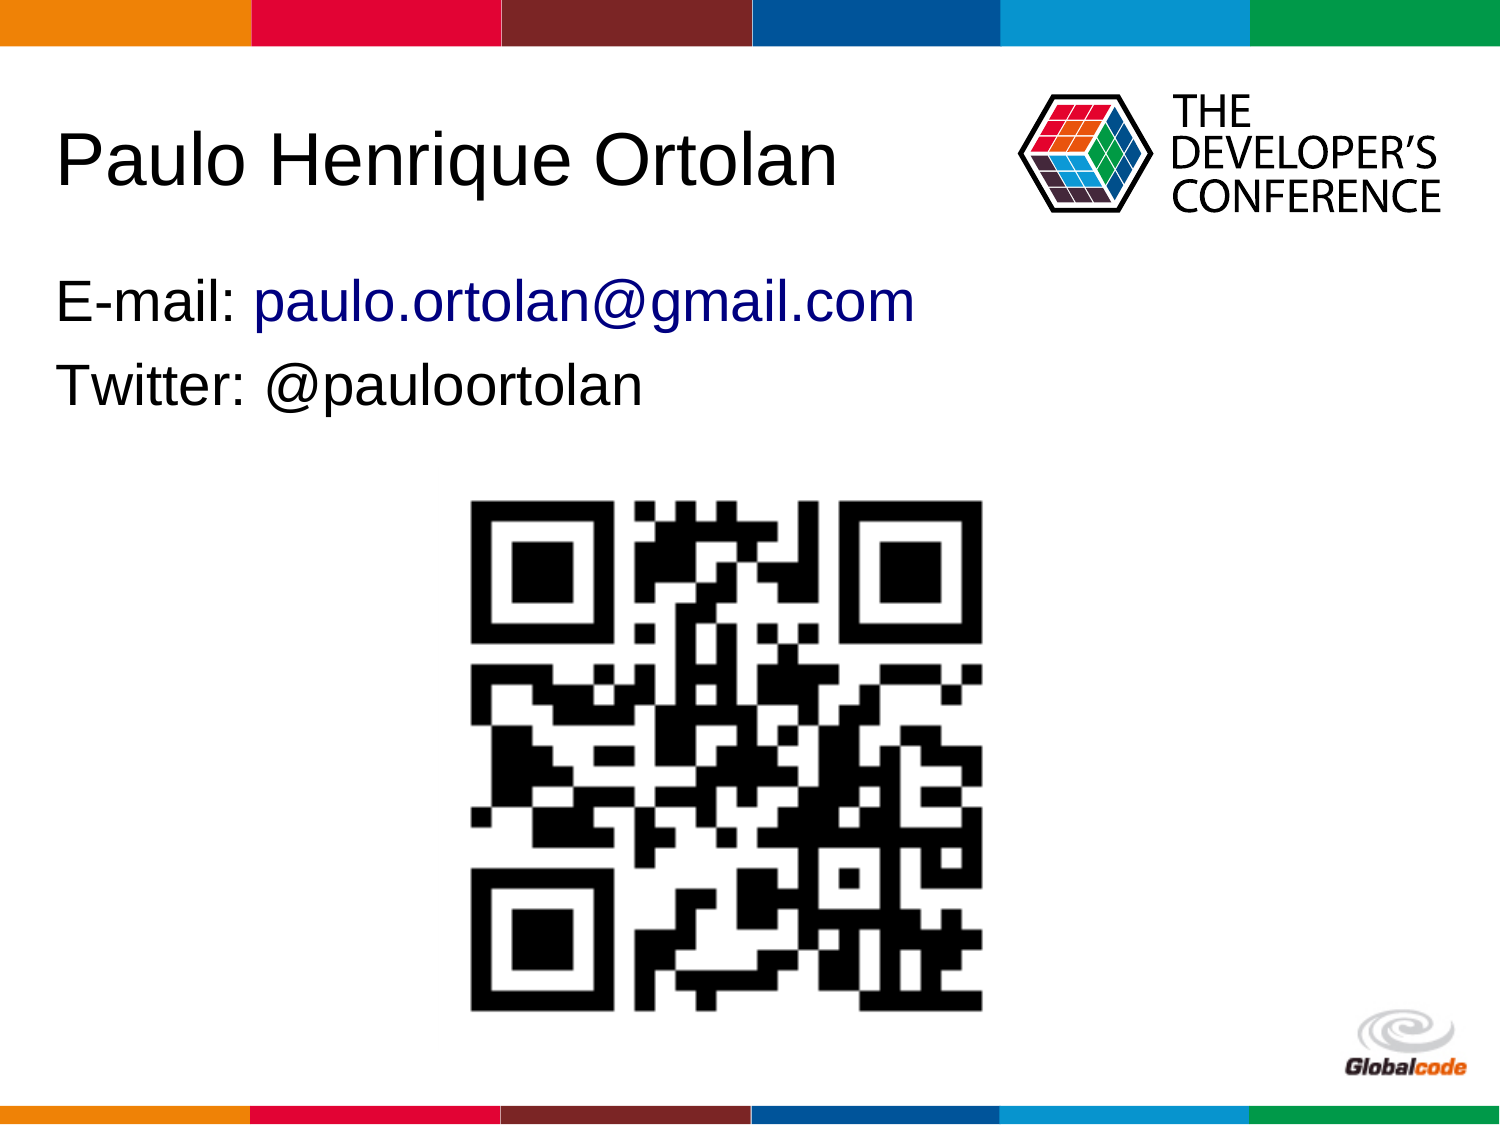

# Paulo Henrique Ortolan
E-mail: paulo.ortolan@gmail.com
Twitter: @pauloortolan